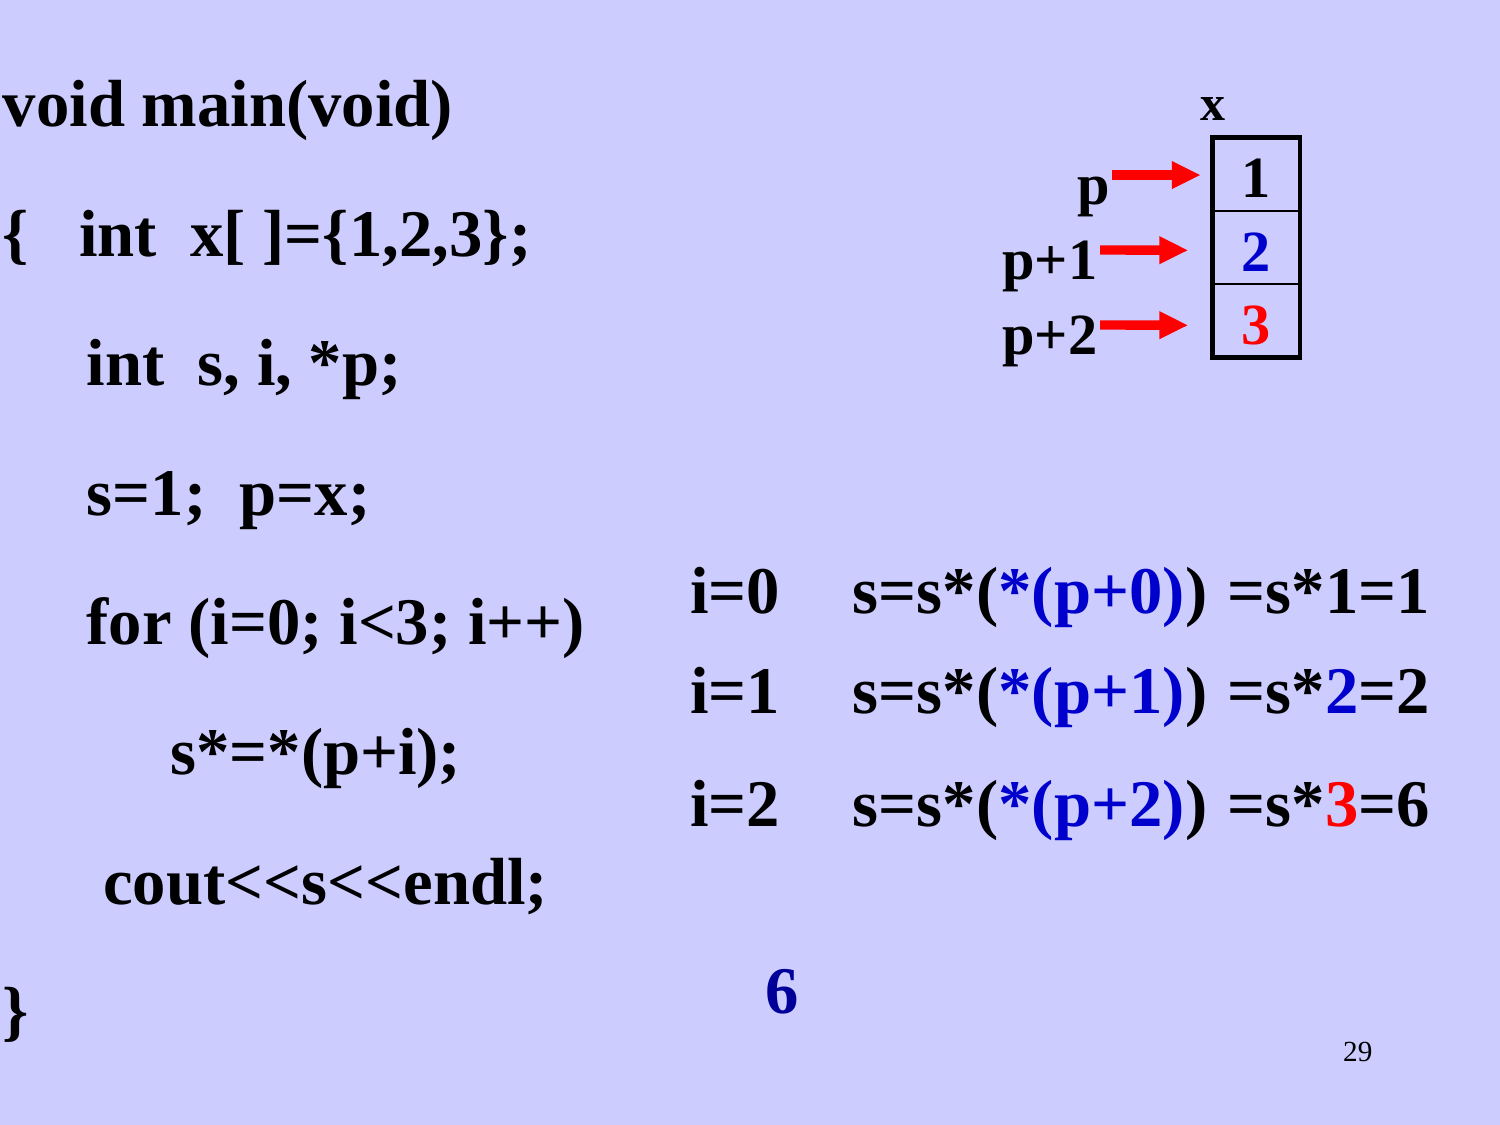

void main(void)
{ int x[ ]={1,2,3};
 int s, i, *p;
 s=1; p=x;
 for (i=0; i<3; i++)
 s*=*(p+i);
 cout<<s<<endl;
}
x
1
2
3
p
p+1
p+2
i=0
s=s*(*(p+0))
=s*1=1
i=1
s=s*(*(p+1))
=s*2=2
i=2
s=s*(*(p+2))
=s*3=6
6